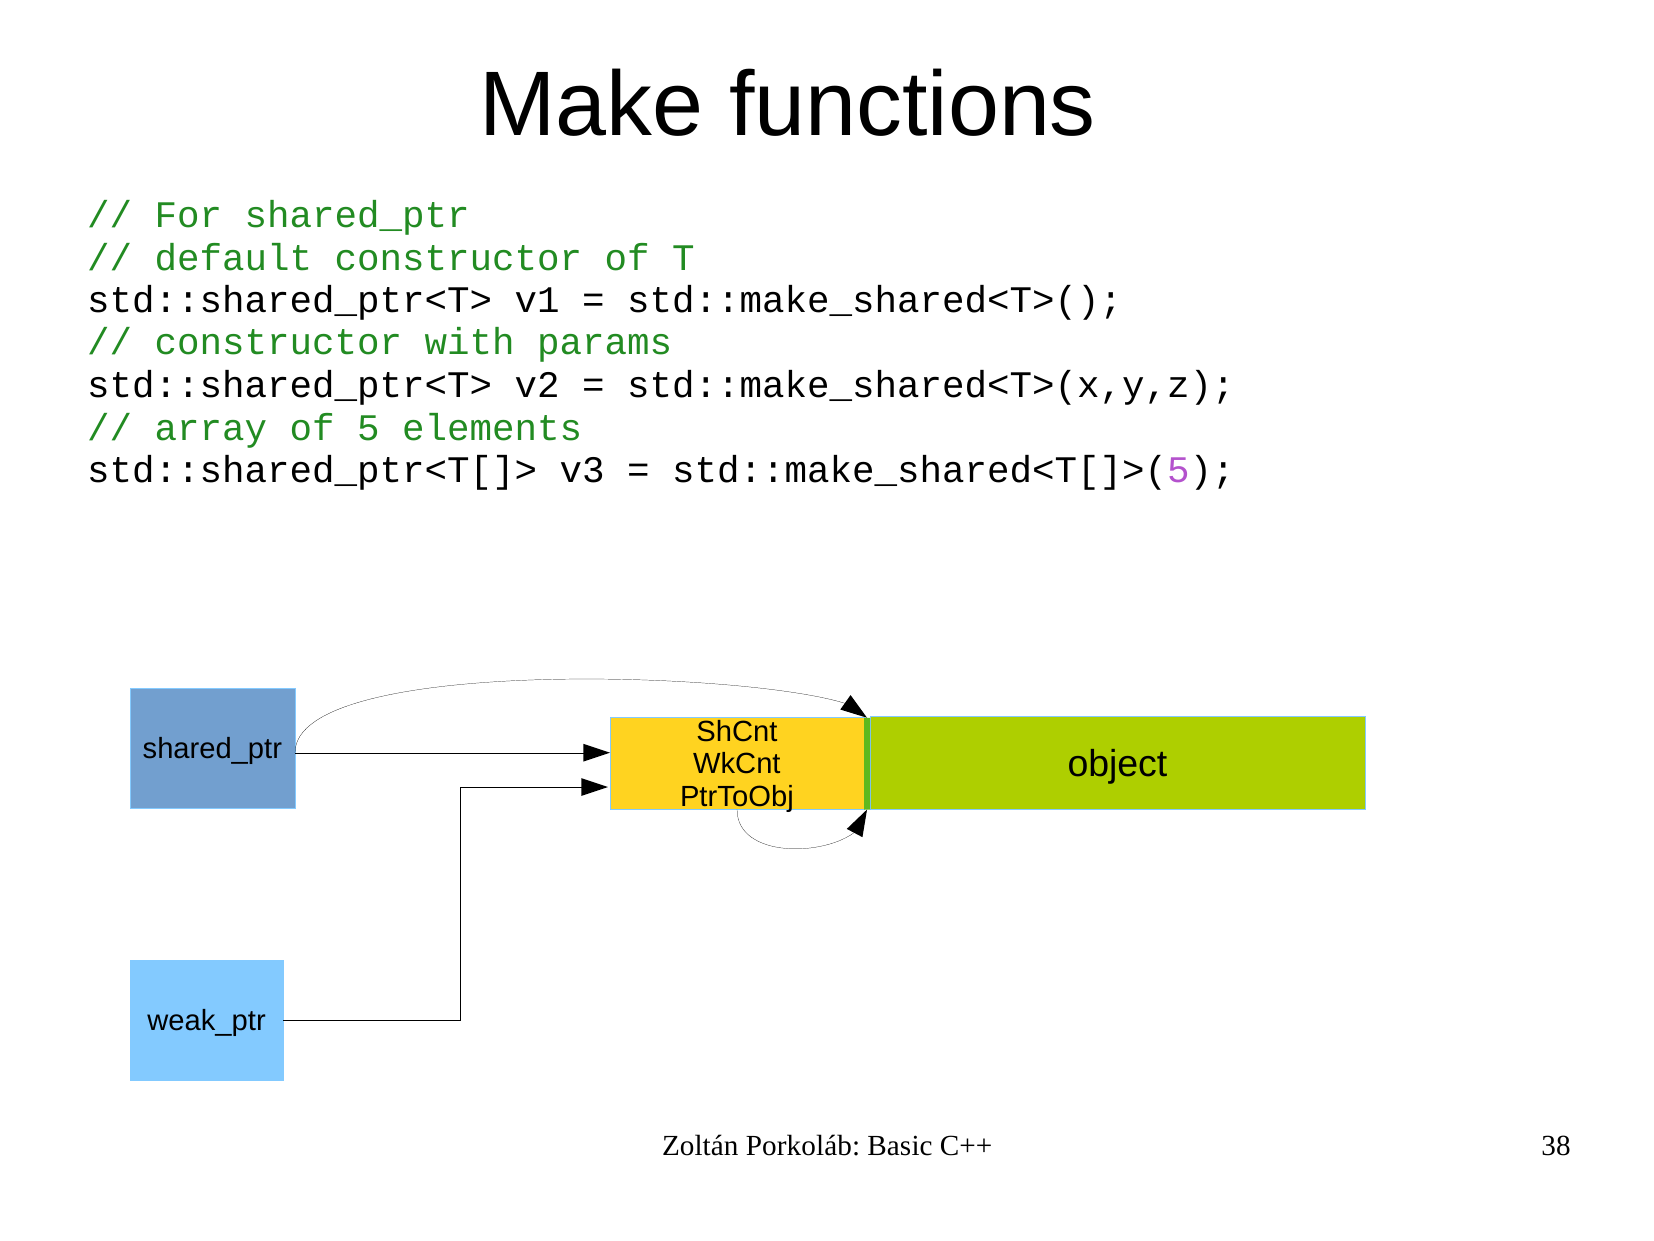

# Make functions
// For shared_ptr
// default constructor of T
std::shared_ptr<T> v1 = std::make_shared<T>();
// constructor with params
std::shared_ptr<T> v2 = std::make_shared<T>(x,y,z);
// array of 5 elements
std::shared_ptr<T[]> v3 = std::make_shared<T[]>(5);
shared_ptr
object
ShCnt
WkCnt
PtrToObj
weak_ptr
Zoltán Porkoláb: Basic C++
38